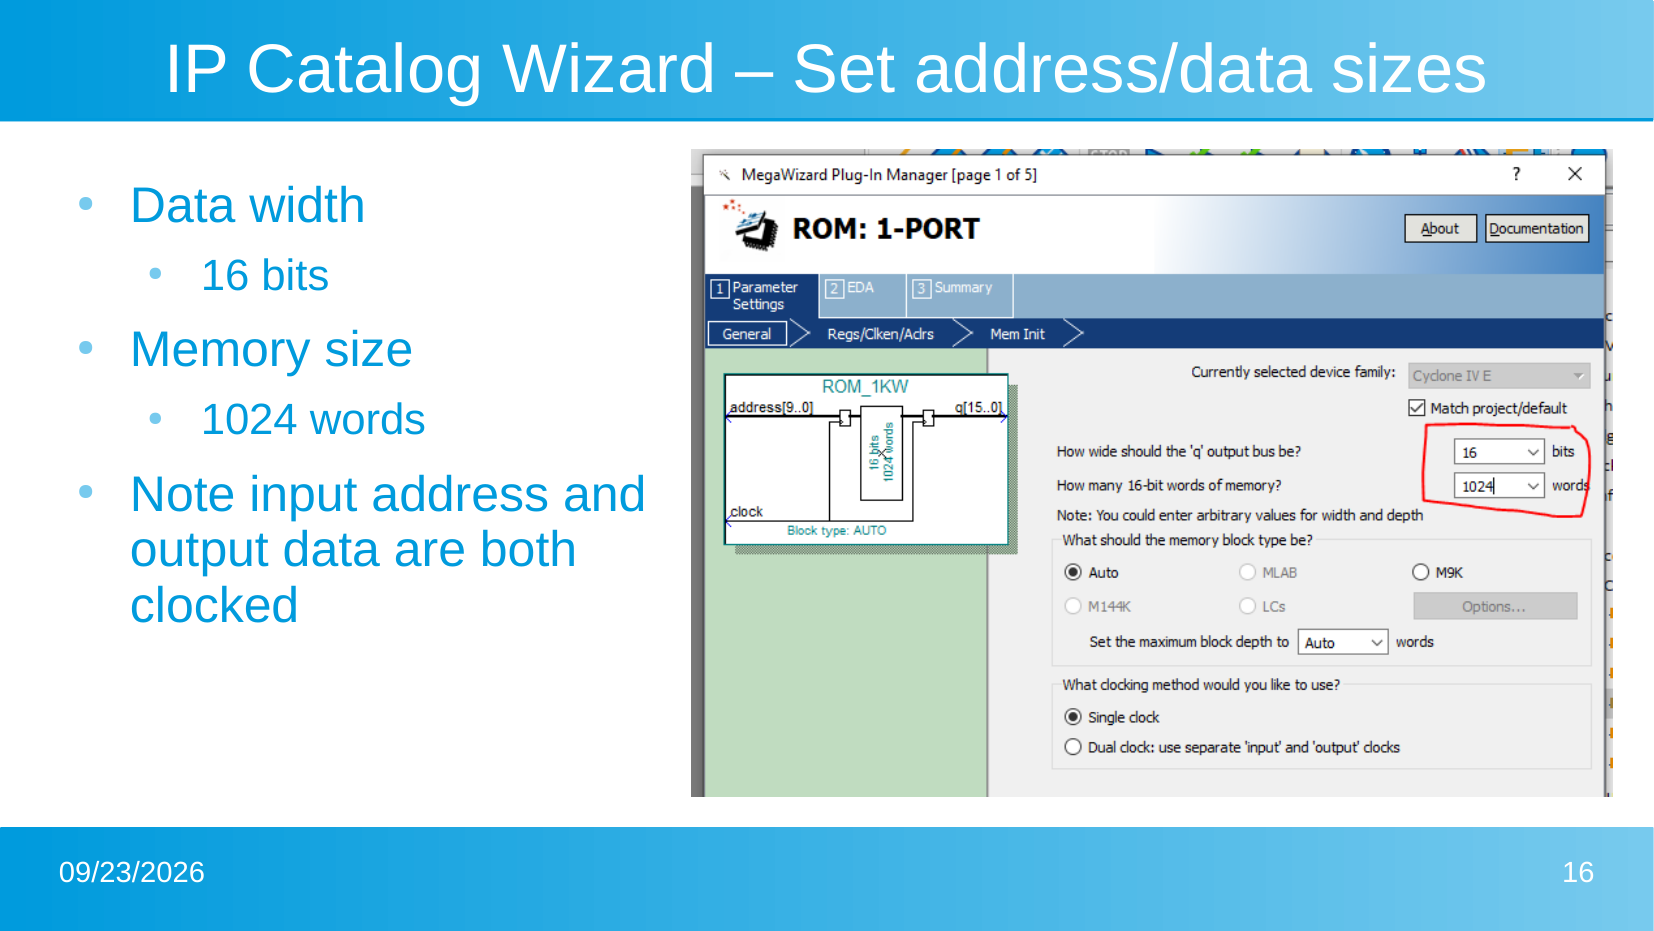

# IP Catalog Wizard – Set address/data sizes
Data width
16 bits
Memory size
1024 words
Note input address and output data are both clocked
16